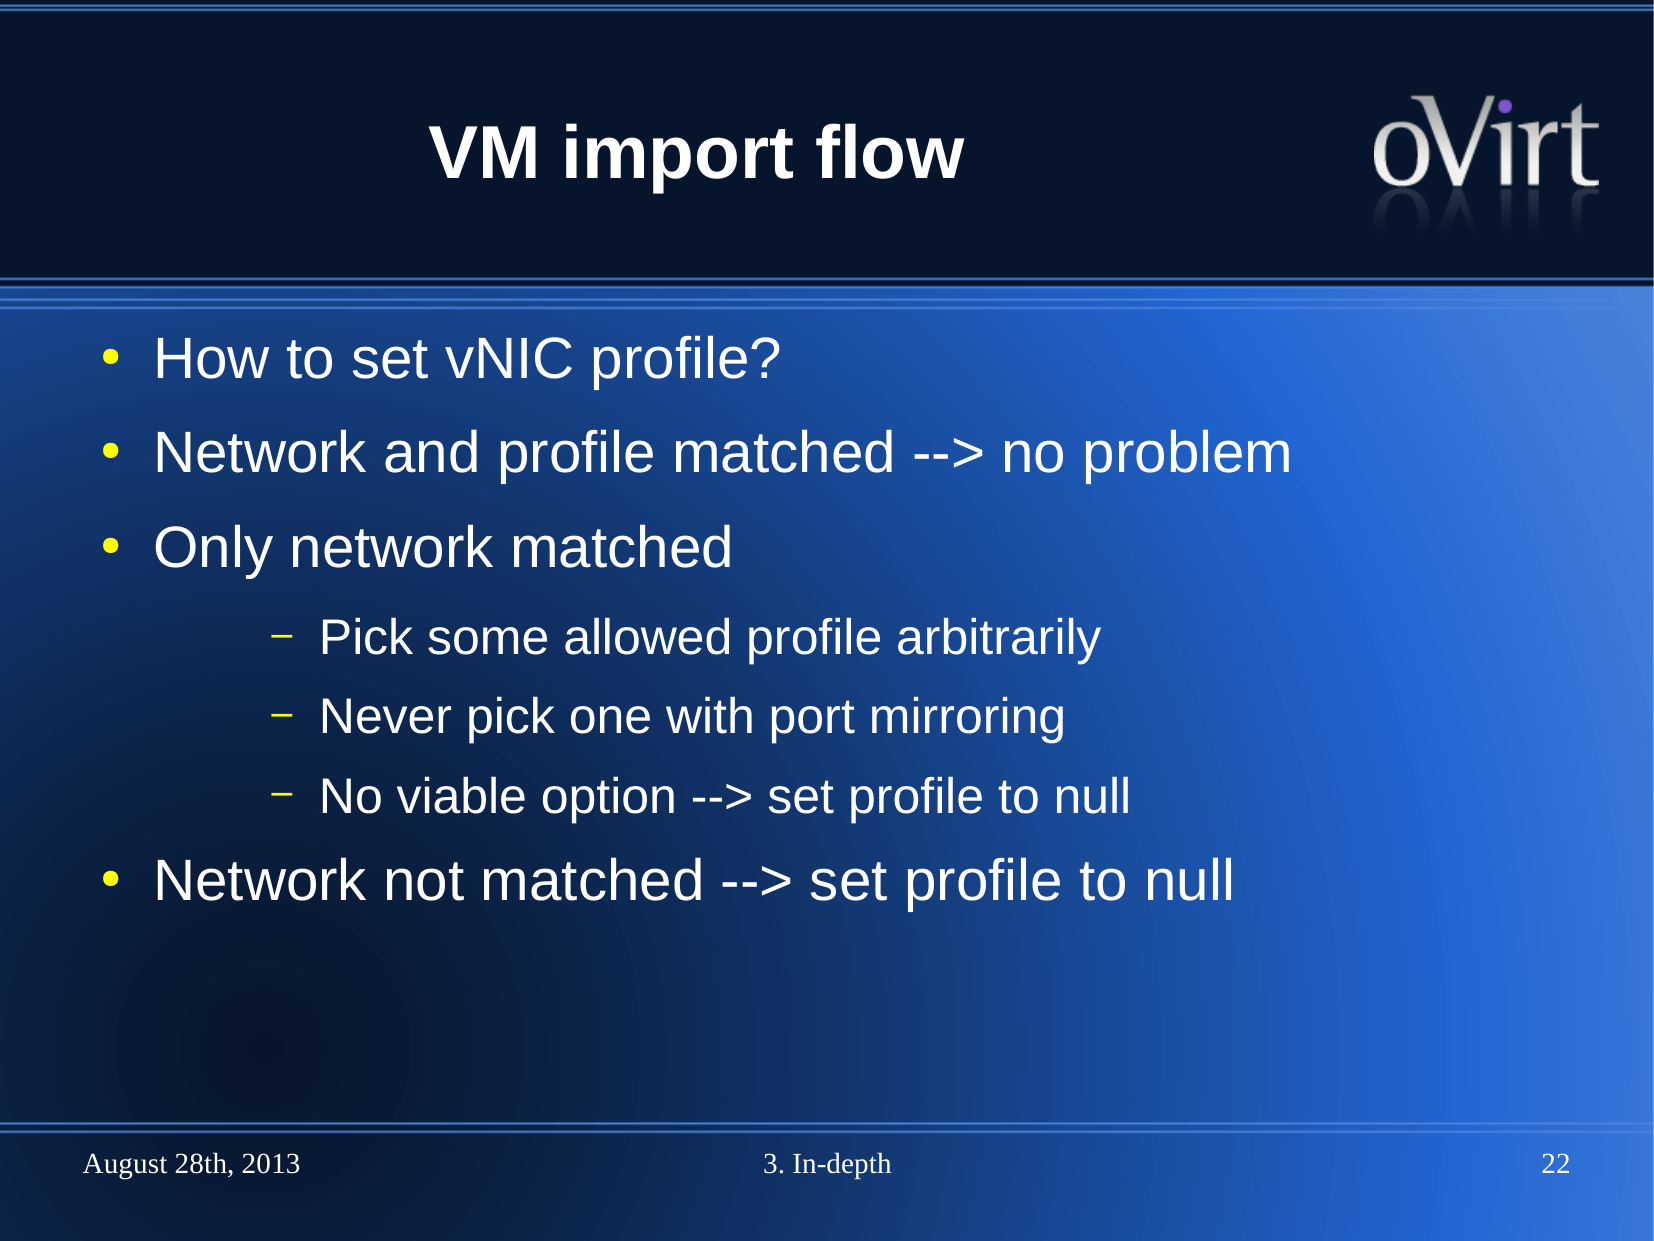

# VM import flow
How to set vNIC profile?
Network and profile matched --> no problem
Only network matched
Pick some allowed profile arbitrarily
Never pick one with port mirroring
No viable option --> set profile to null
Network not matched --> set profile to null
August 28th, 2013
3. In-depth
22